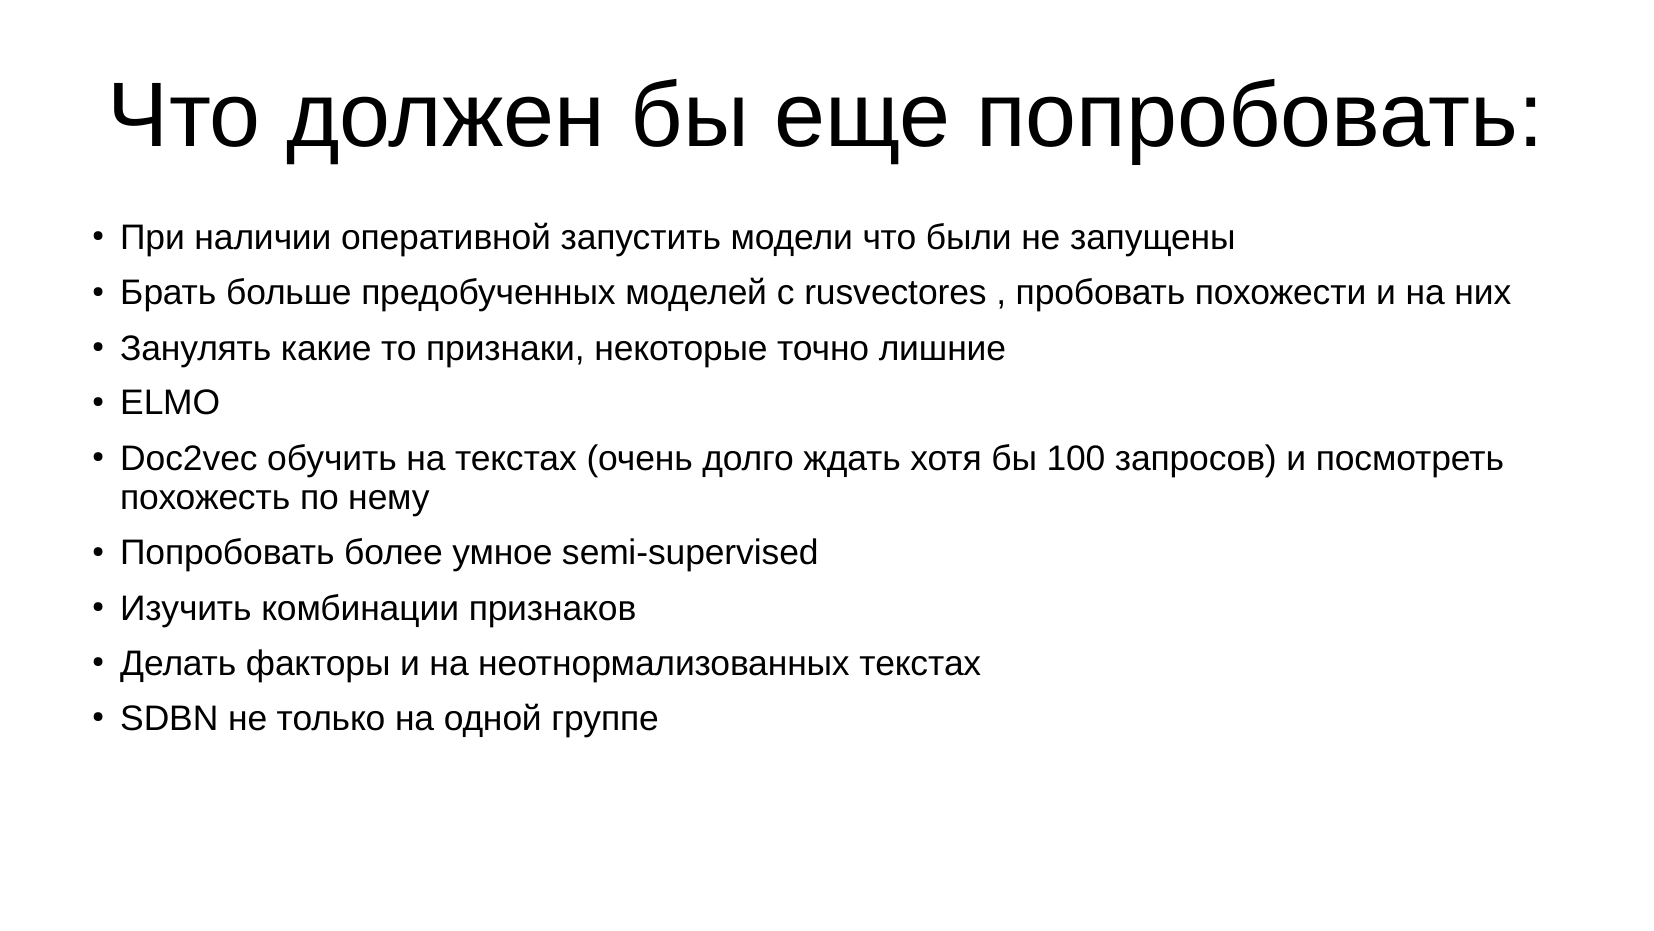

# Что должен бы еще попробовать:
При наличии оперативной запустить модели что были не запущены
Брать больше предобученных моделей с rusvectores , пробовать похожести и на них
Занулять какие то признаки, некоторые точно лишние
ELMO
Doc2vec обучить на текстах (очень долго ждать хотя бы 100 запросов) и посмотреть похожесть по нему
Попробовать более умное semi-supervised
Изучить комбинации признаков
Делать факторы и на неотнормализованных текстах
SDBN не только на одной группе